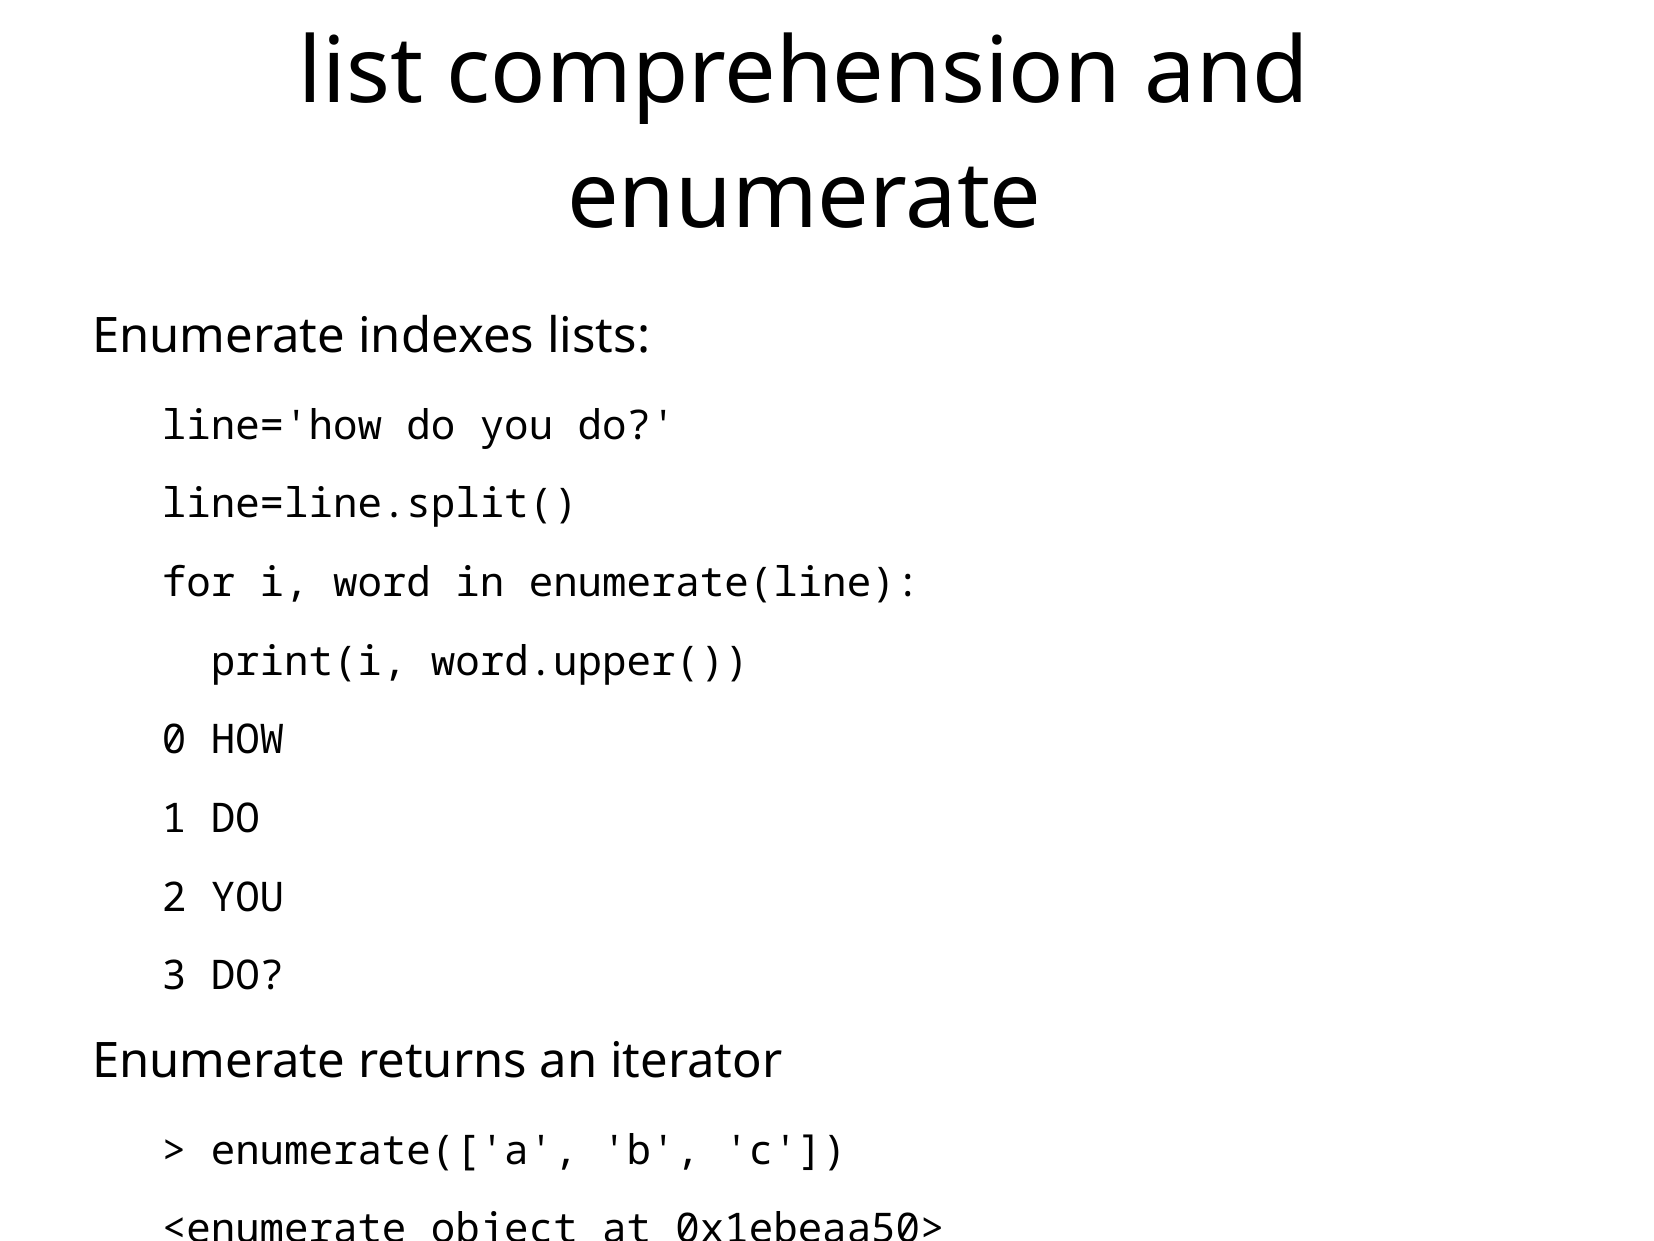

# list comprehension and enumerate
Enumerate indexes lists:
line='how do you do?'
line=line.split()
for i, word in enumerate(line):
 print(i, word.upper())
0 HOW
1 DO
2 YOU
3 DO?
Enumerate returns an iterator
> enumerate(['a', 'b', 'c'])
<enumerate object at 0x1ebeaa50>